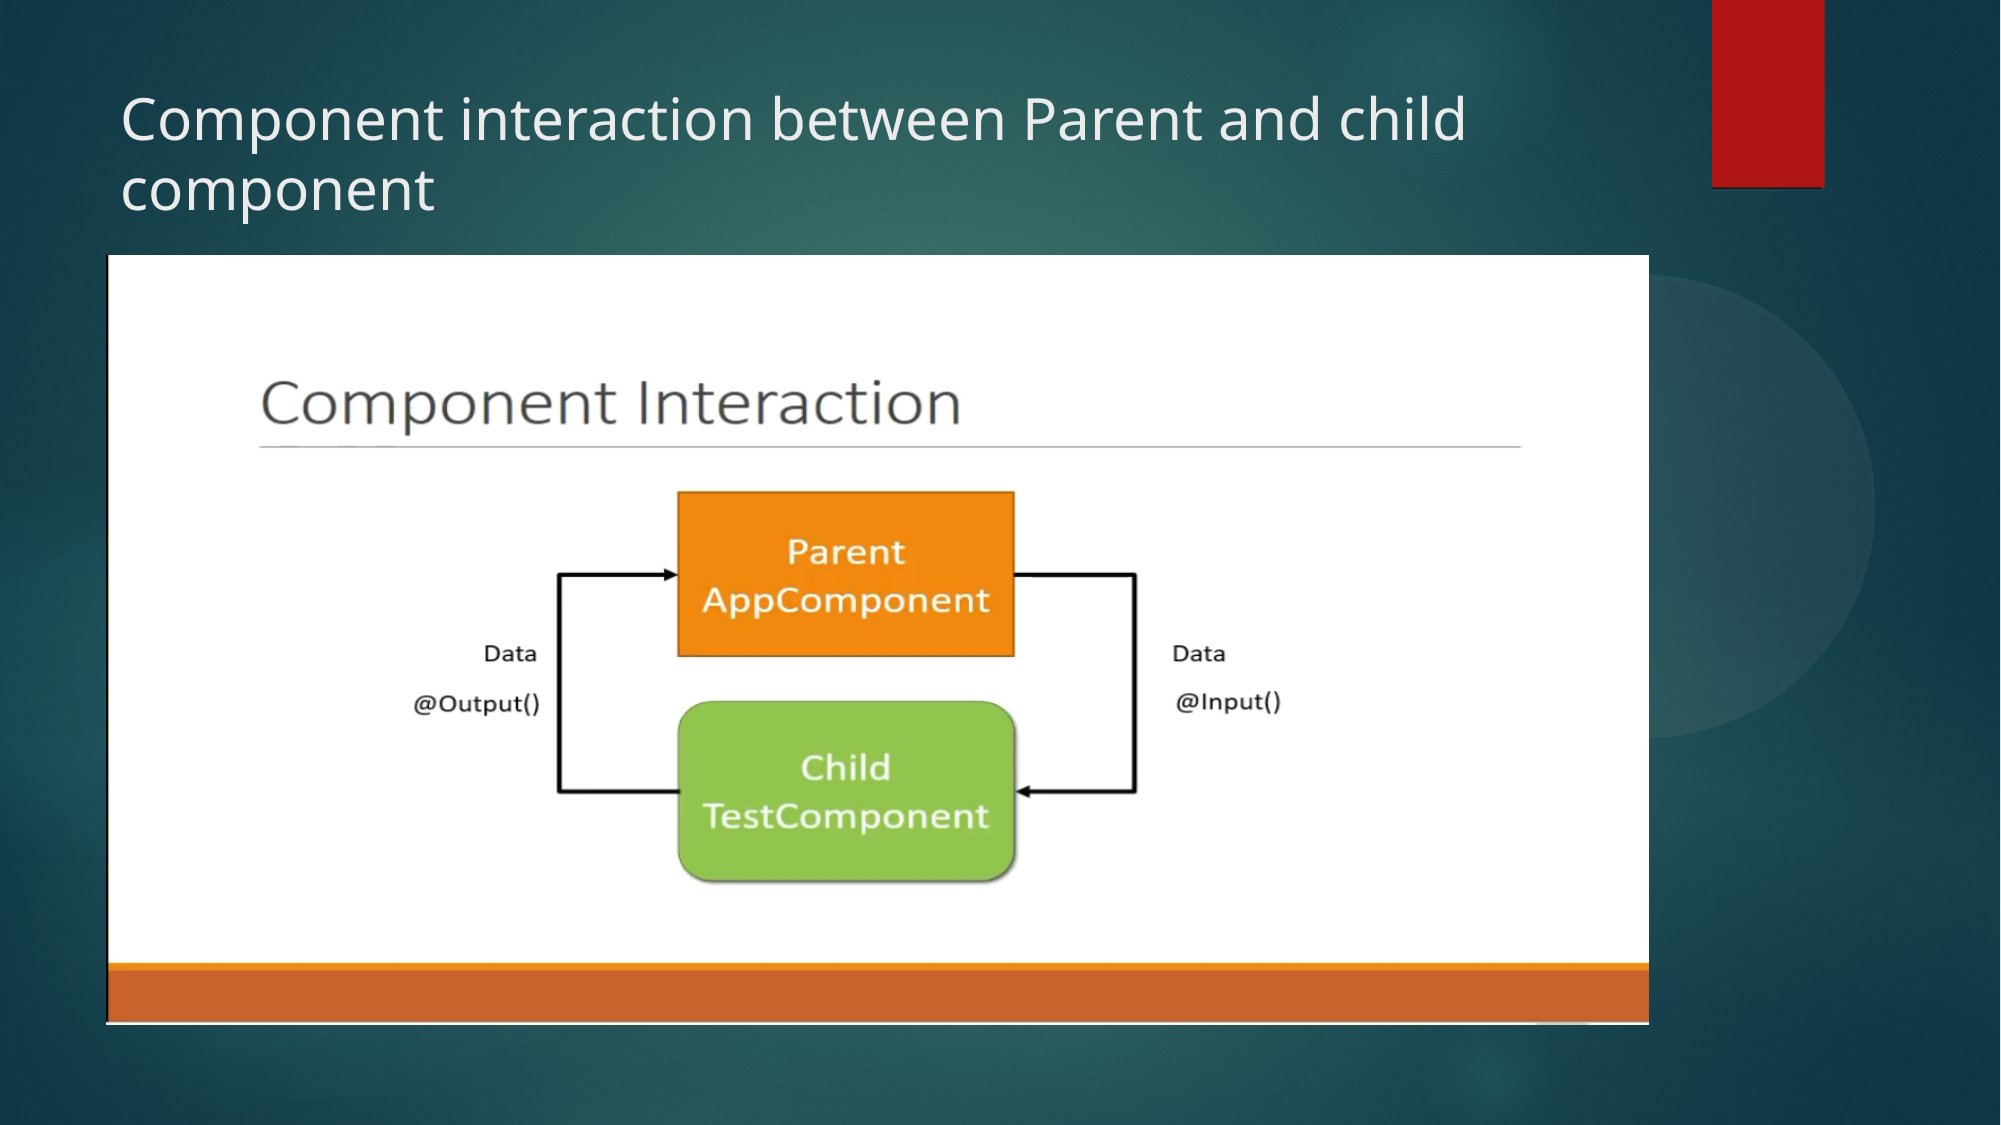

Component interaction between Parent and child component